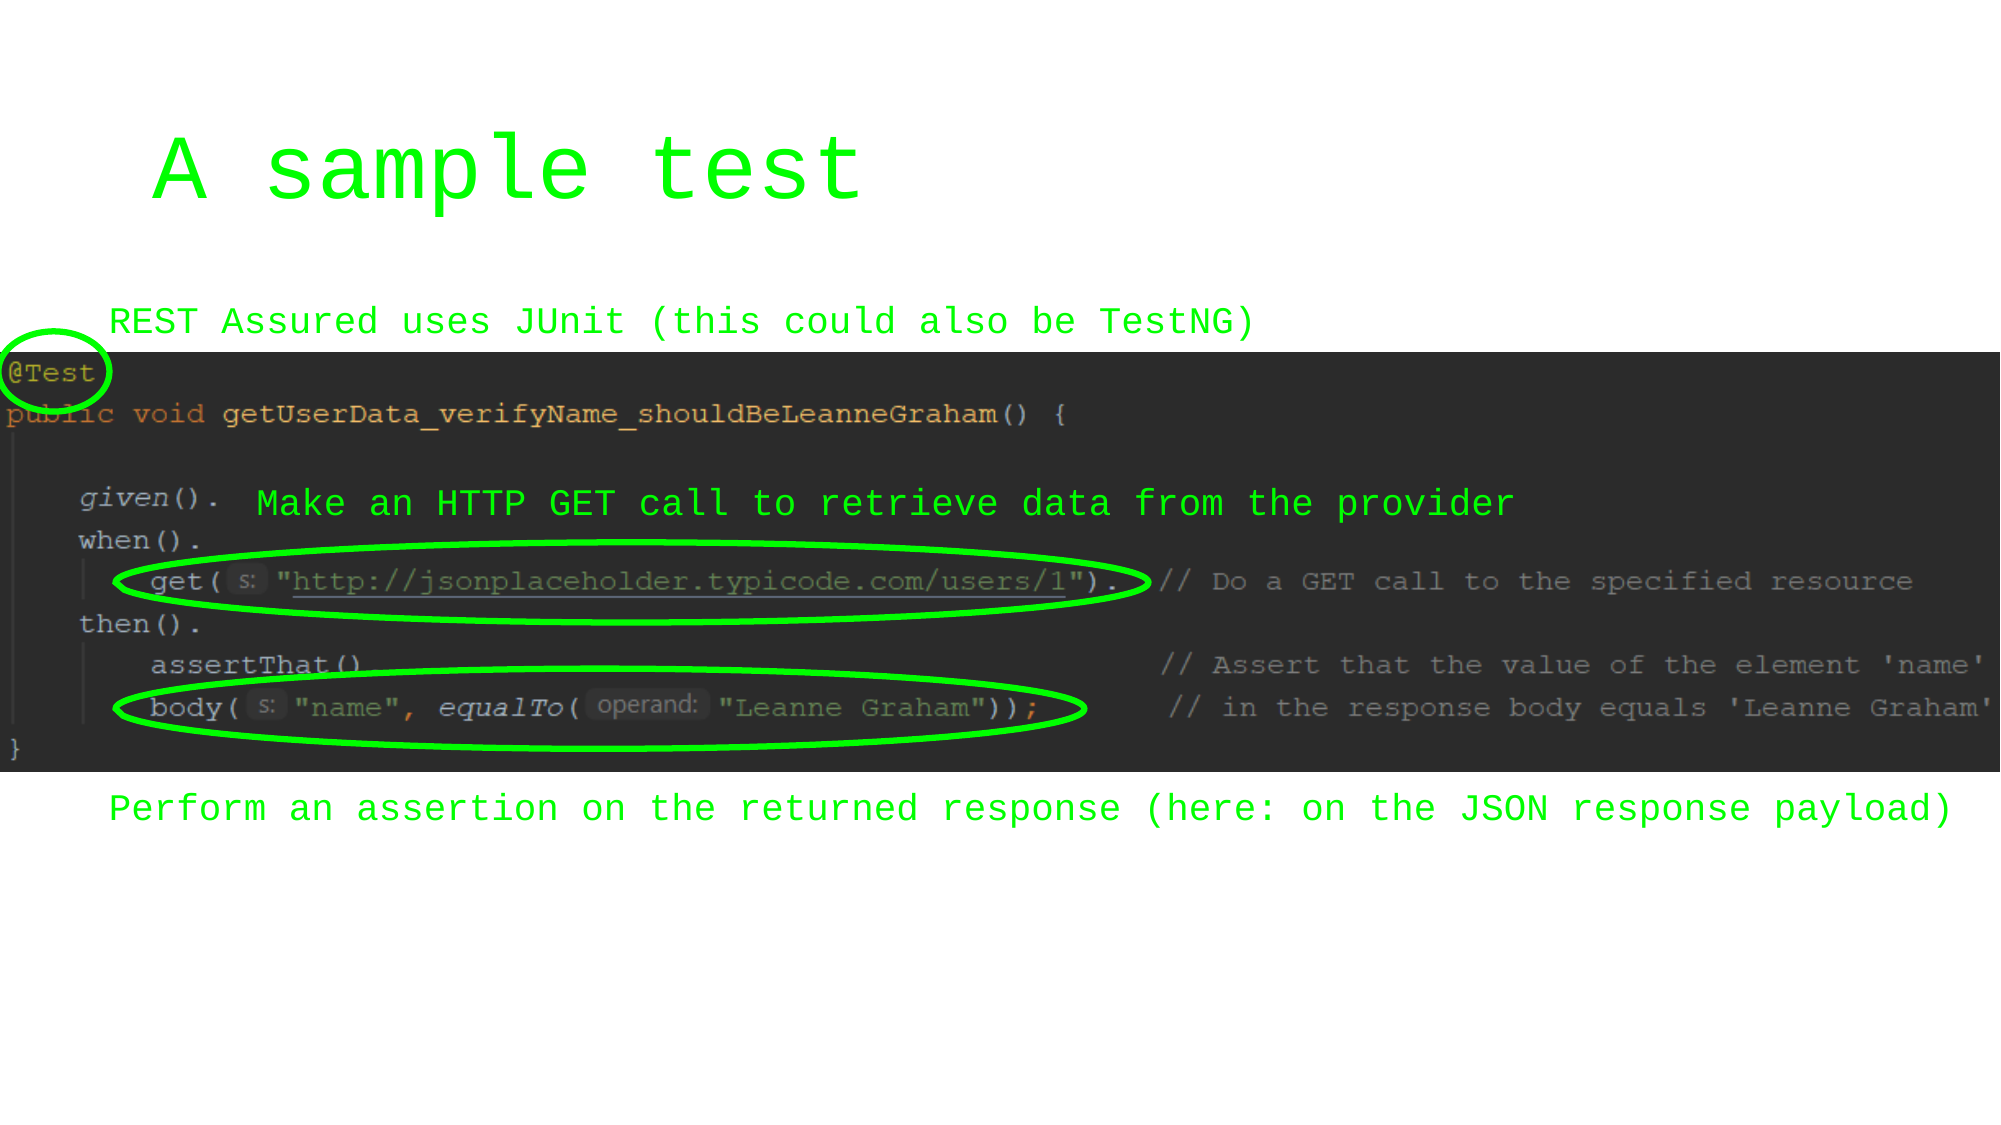

# A sample test
REST Assured uses JUnit (this could also be TestNG)
Make an HTTP GET call to retrieve data from the provider
Perform an assertion on the returned response (here: on the JSON response payload)